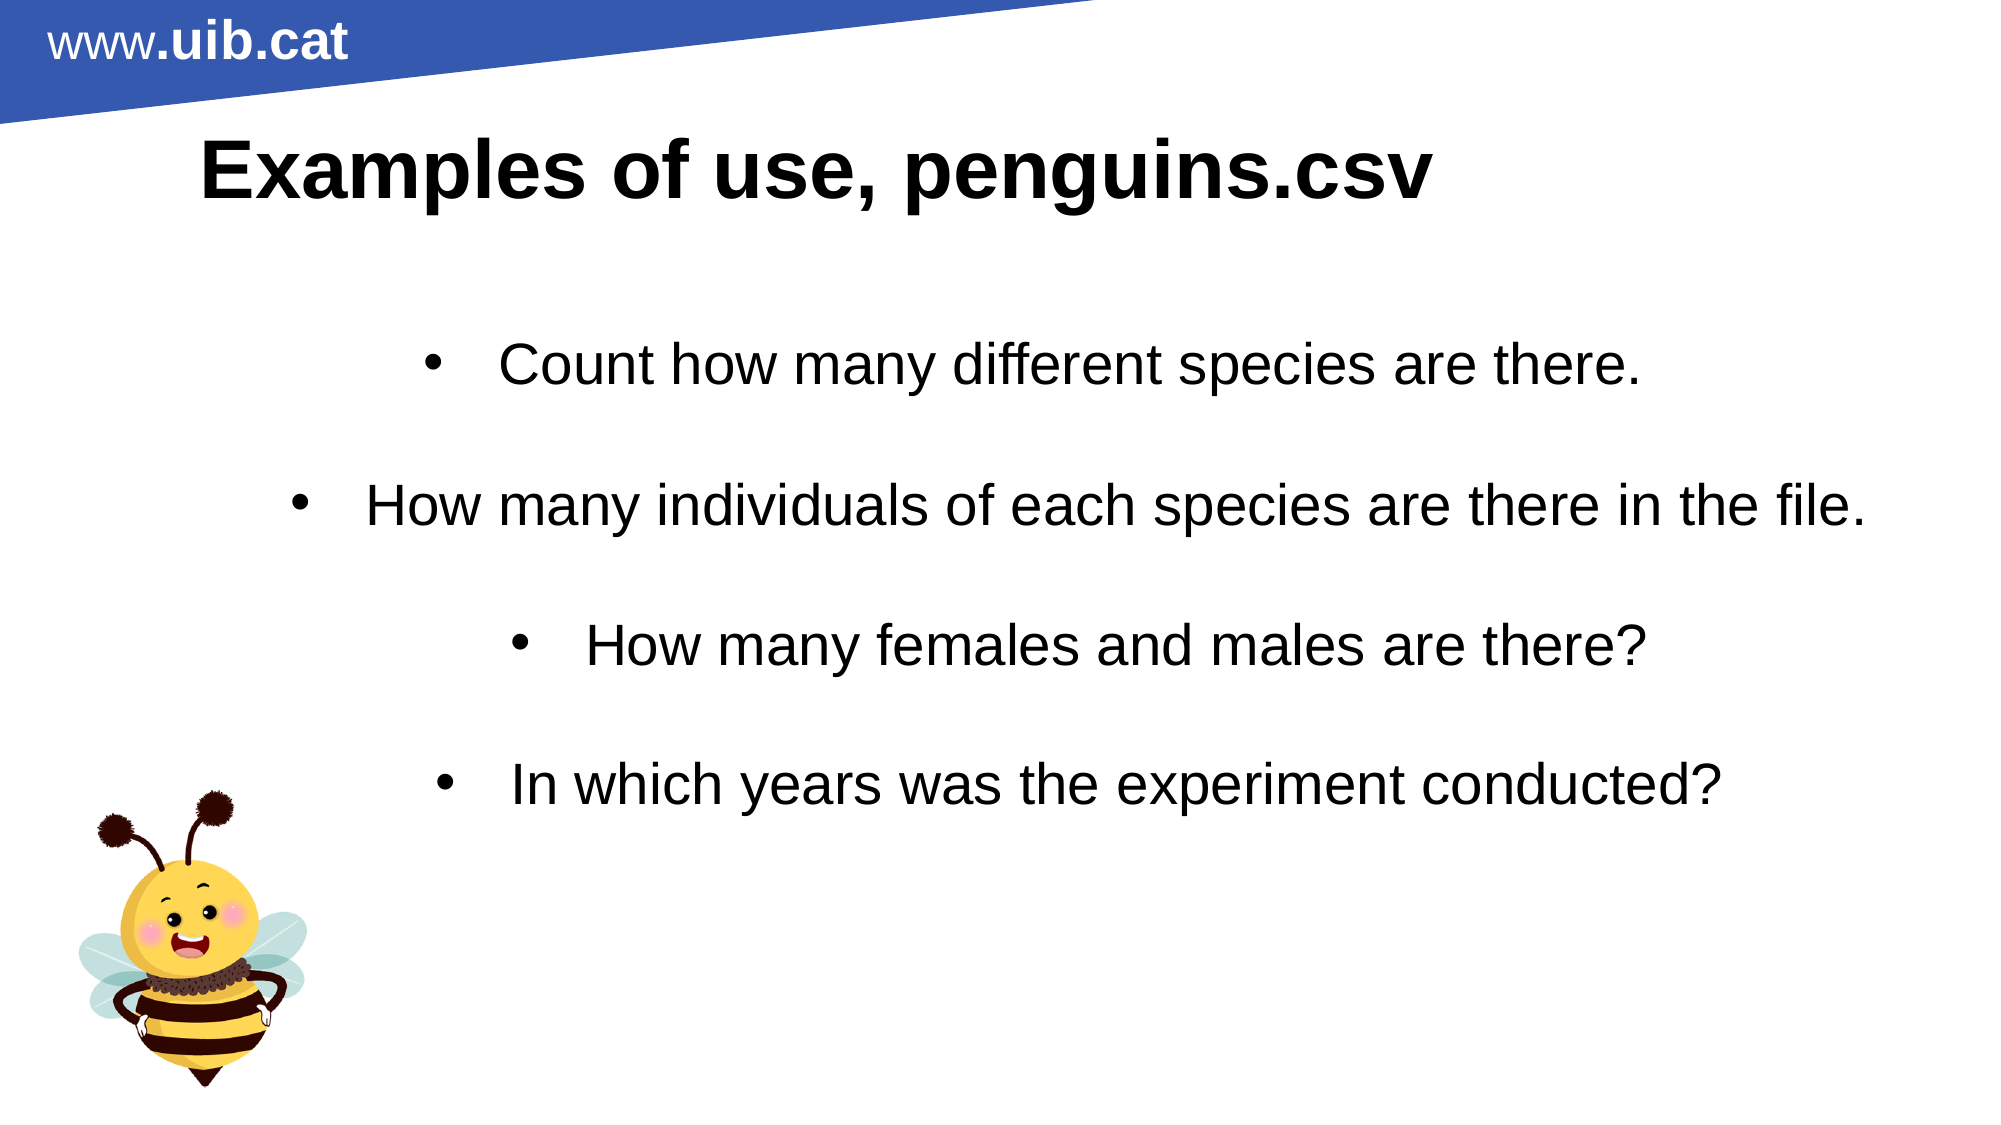

# Examples of use, penguins.csv
Count how many different species are there.
How many individuals of each species are there in the file.
How many females and males are there?
In which years was the experiment conducted?